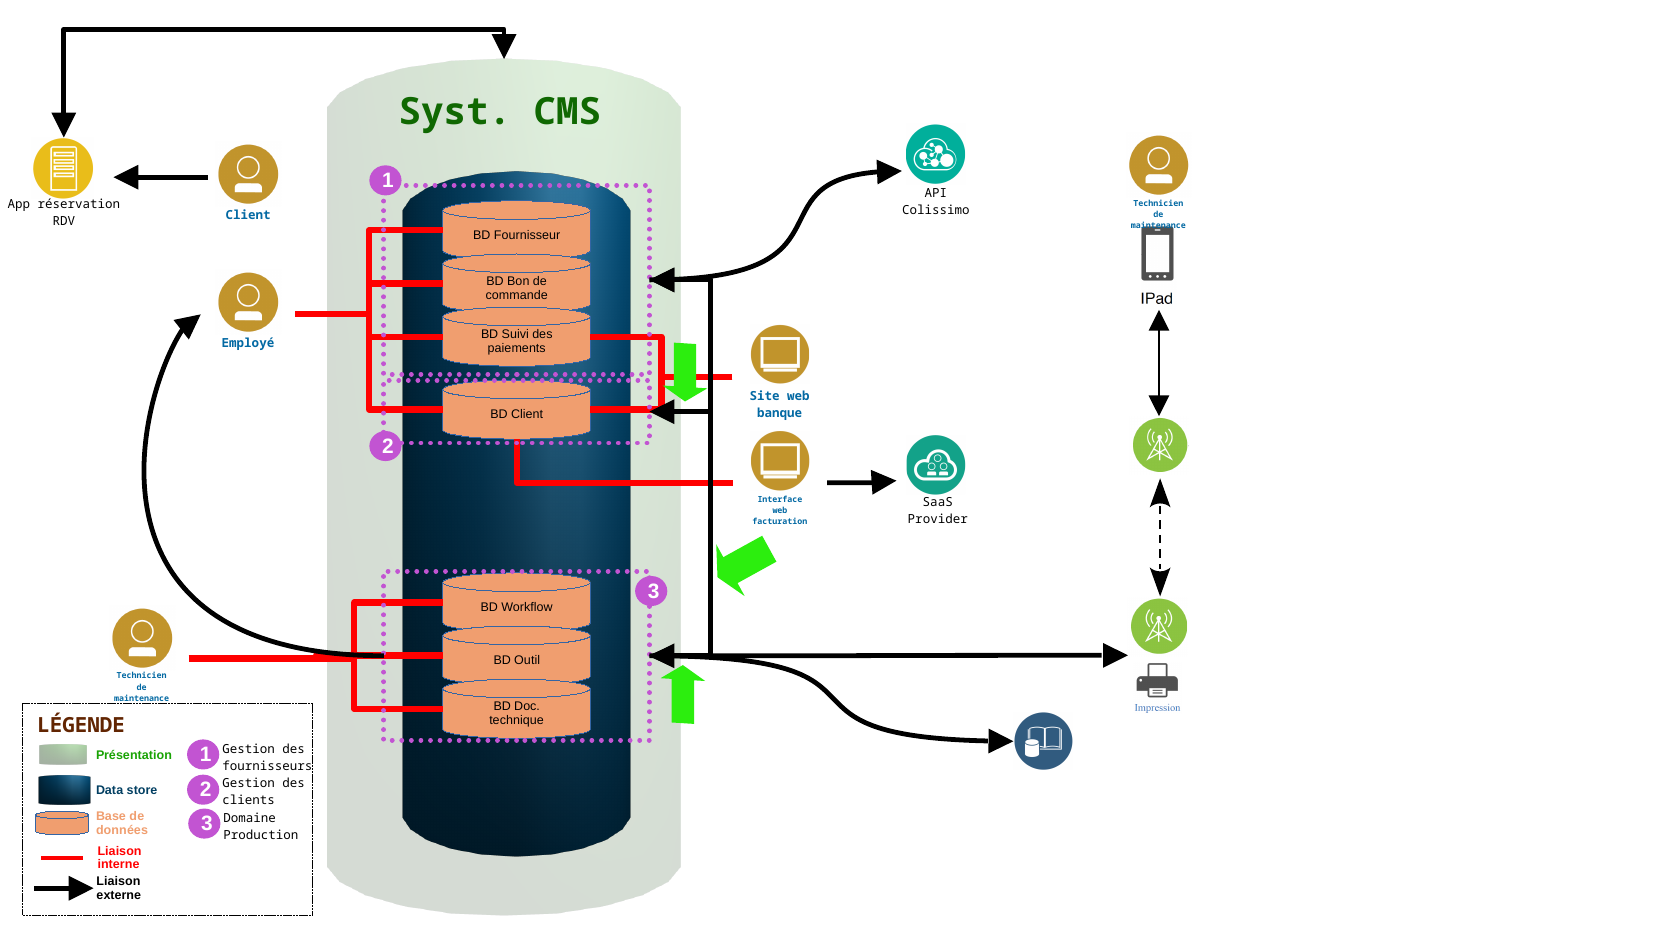

Syst. CMS
API
Colissimo
Technicien de maintenance
App réservation
RDV
Client
1
BD Fournisseur
BD Bon de commande
Employé
BD Suivi des paiements
Site web banque
BD Client
2
Interface web facturation
SaaS
Provider
BD Workflow
3
Technicien de maintenance
BD Outil
BD Doc.
technique
LÉGENDE
Gestion des
fournisseurs
1
Présentation
Gestion des
clients
2
Data store
Domaine
Production
3
Base de
données
Liaison interne
Liaison externe